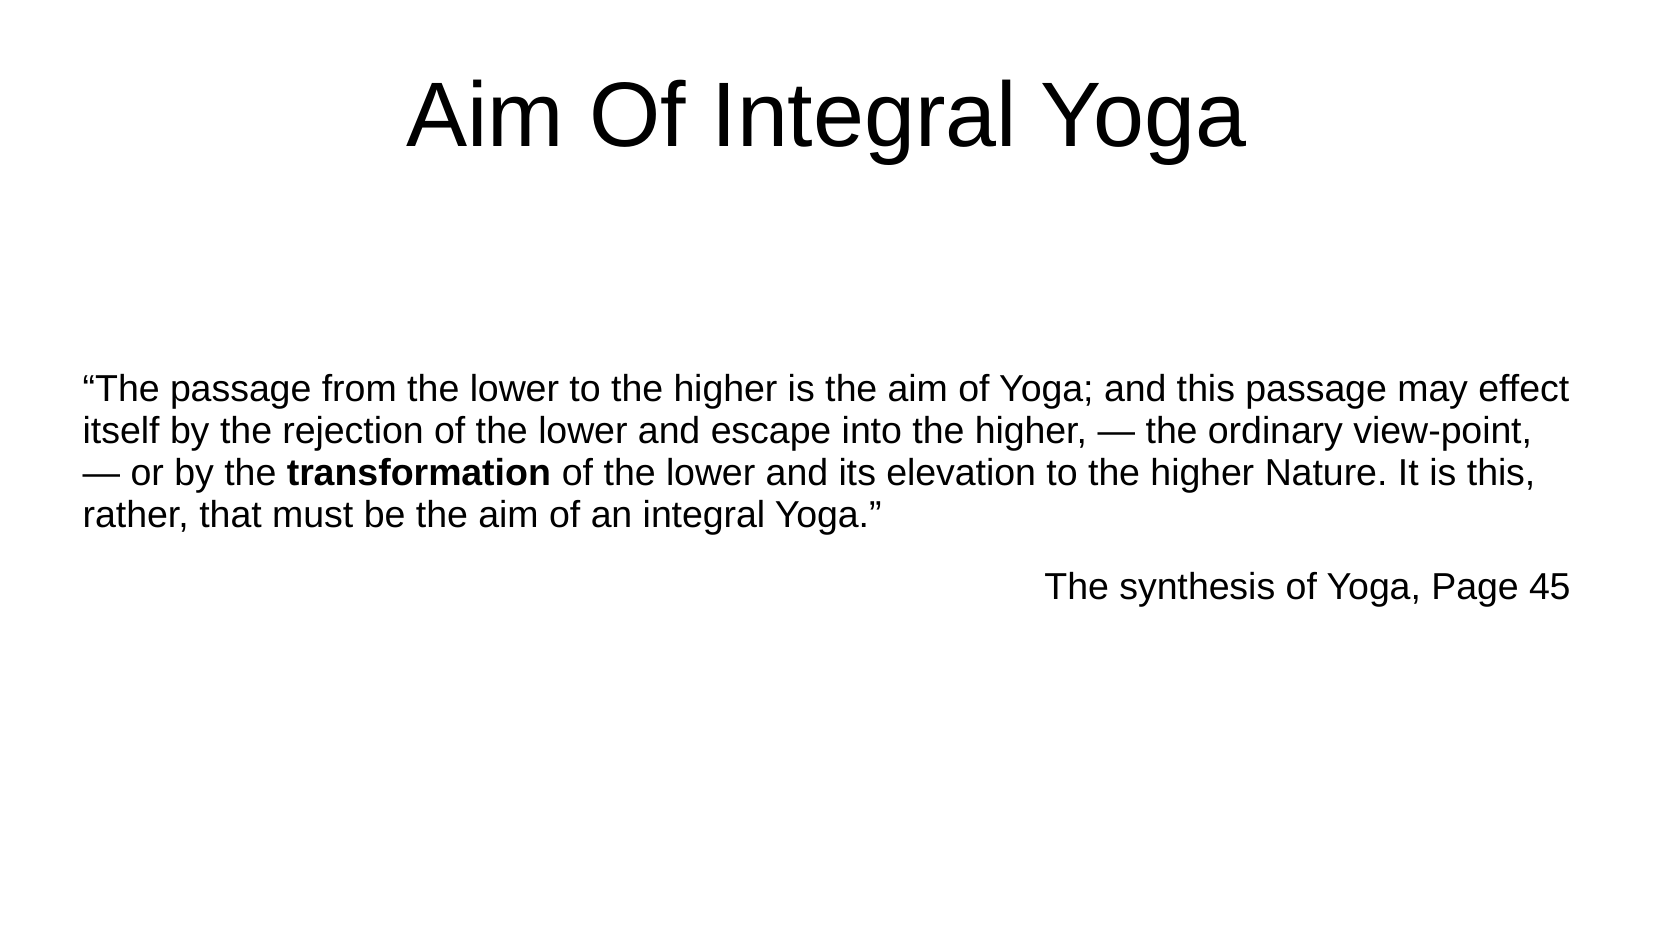

# Aim Of Integral Yoga
“The passage from the lower to the higher is the aim of Yoga; and this passage may effect itself by the rejection of the lower and escape into the higher, — the ordinary view-point, — or by the transformation of the lower and its elevation to the higher Nature. It is this, rather, that must be the aim of an integral Yoga.”
The synthesis of Yoga, Page 45